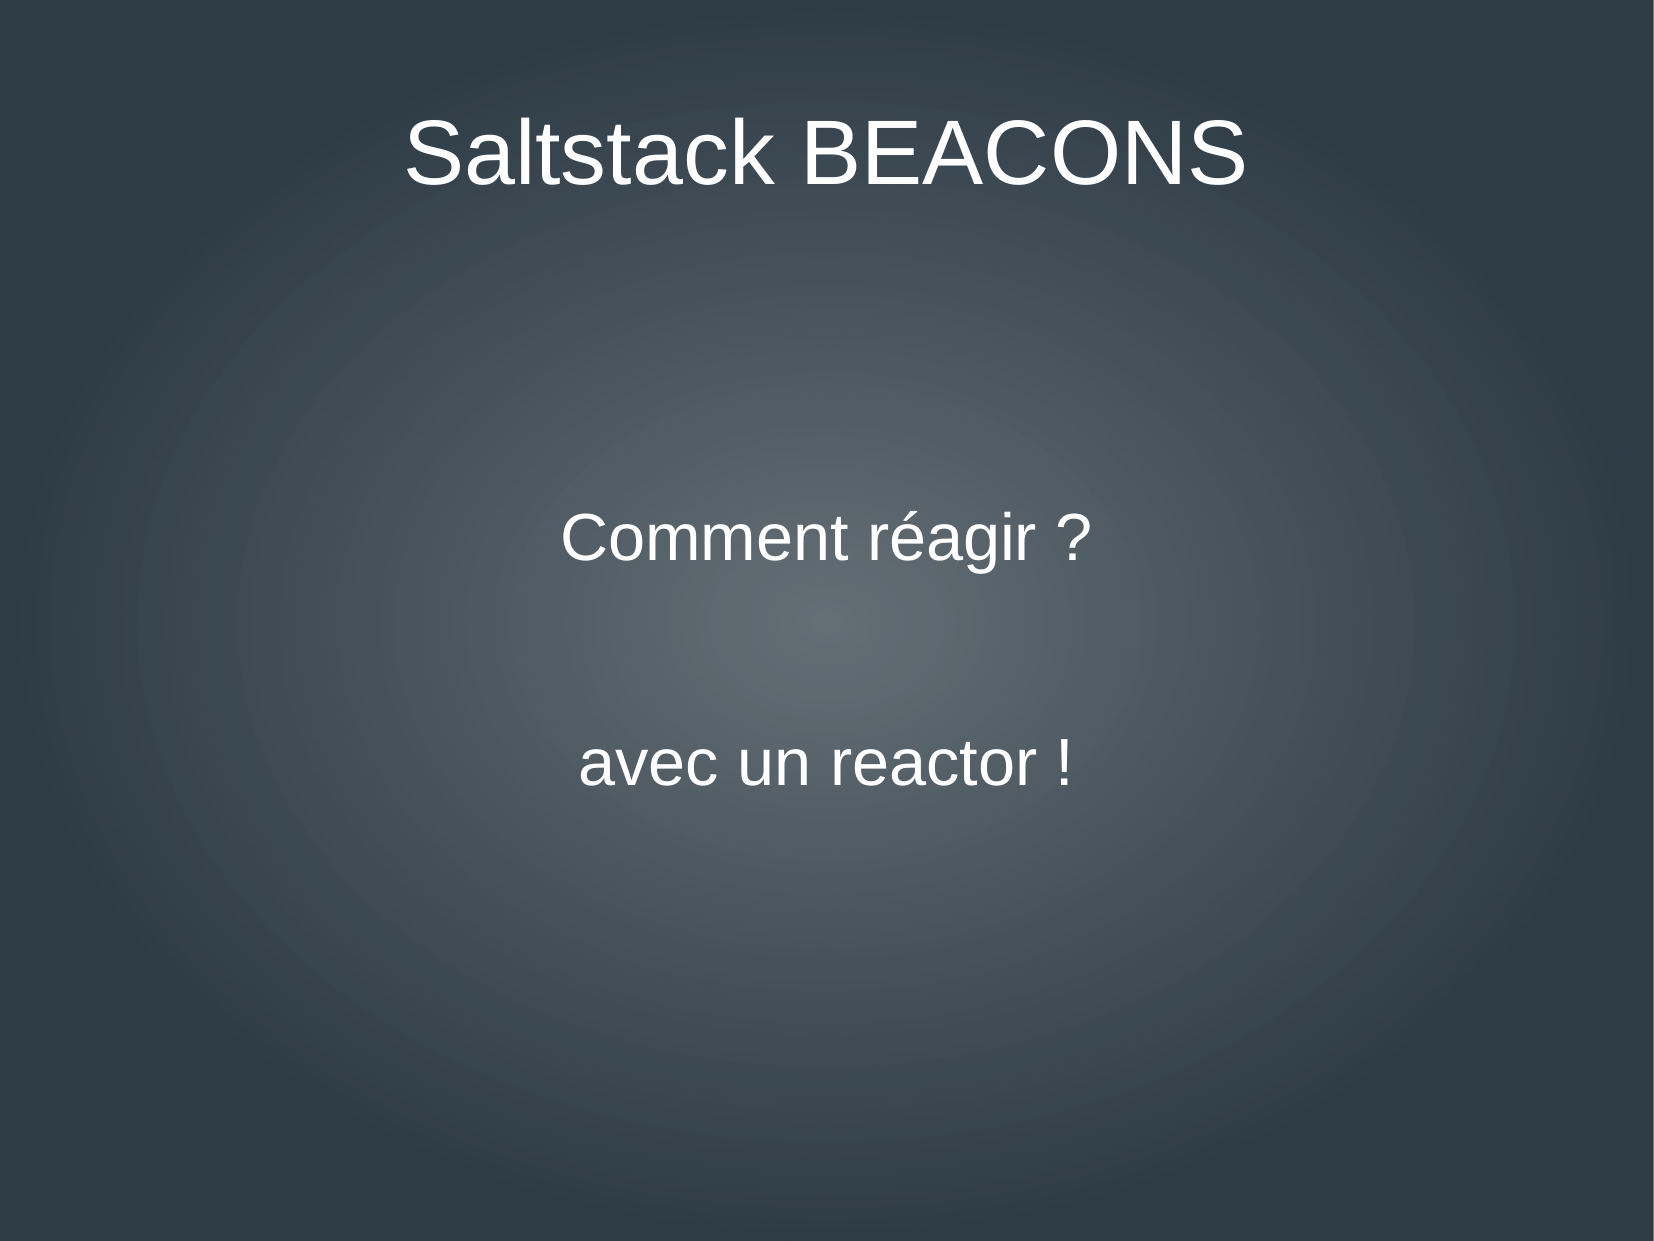

# Saltstack BEACONS
Comment réagir ?
avec un reactor !